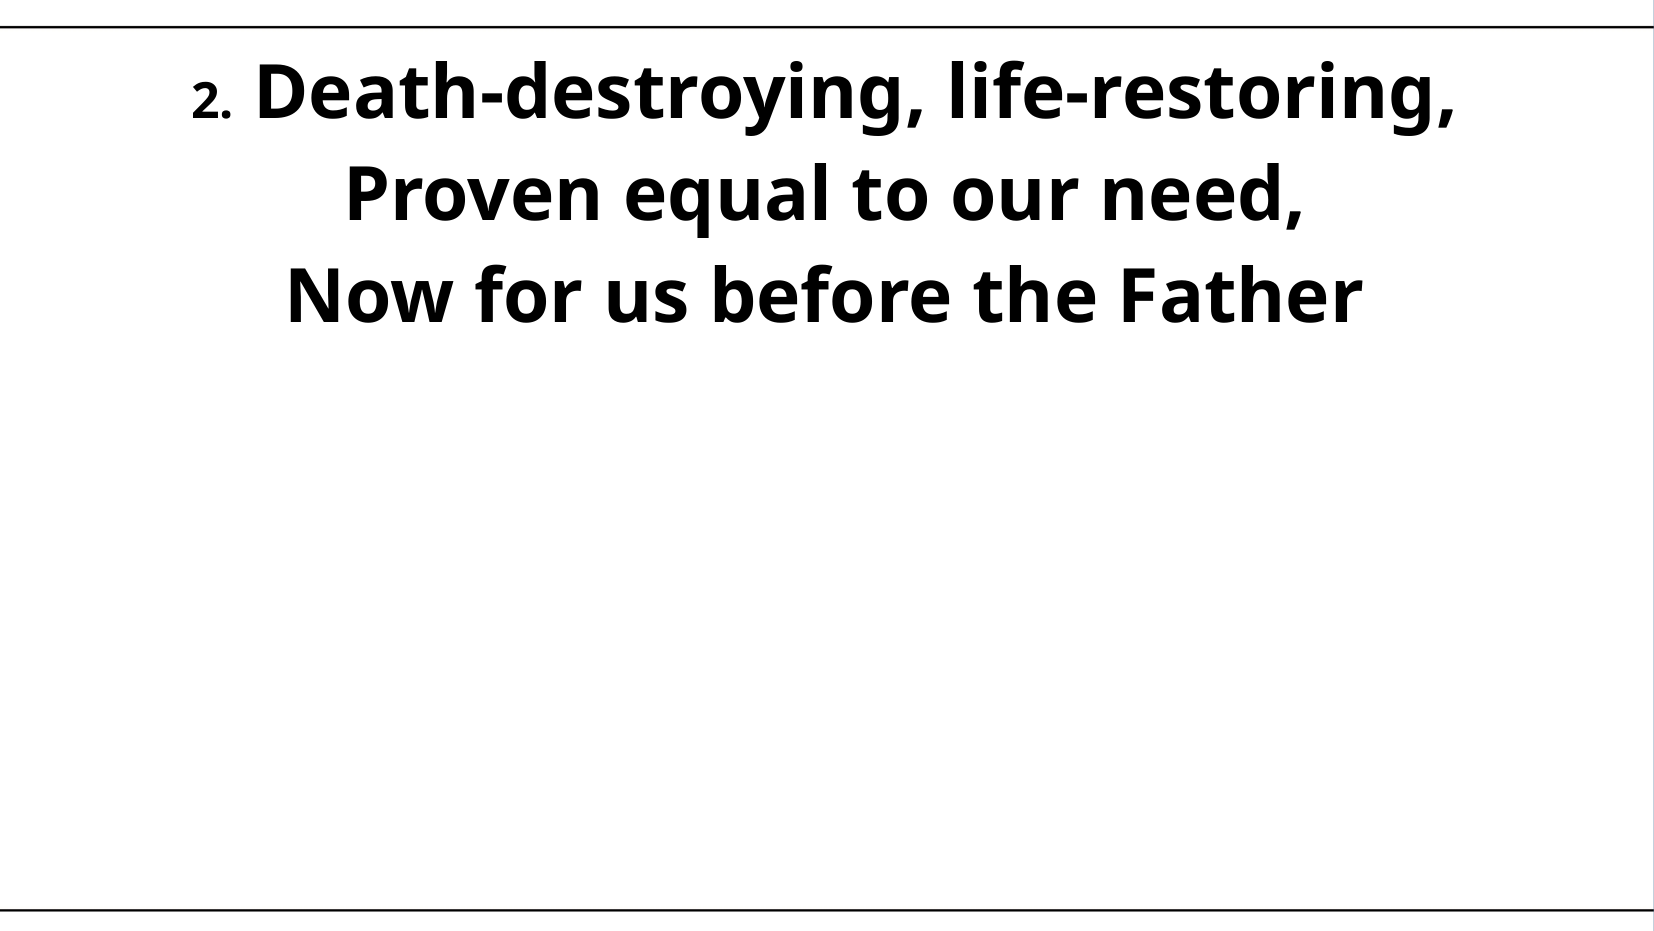

2. Death-destroying, life-restoring,
Proven equal to our need,
Now for us before the Father